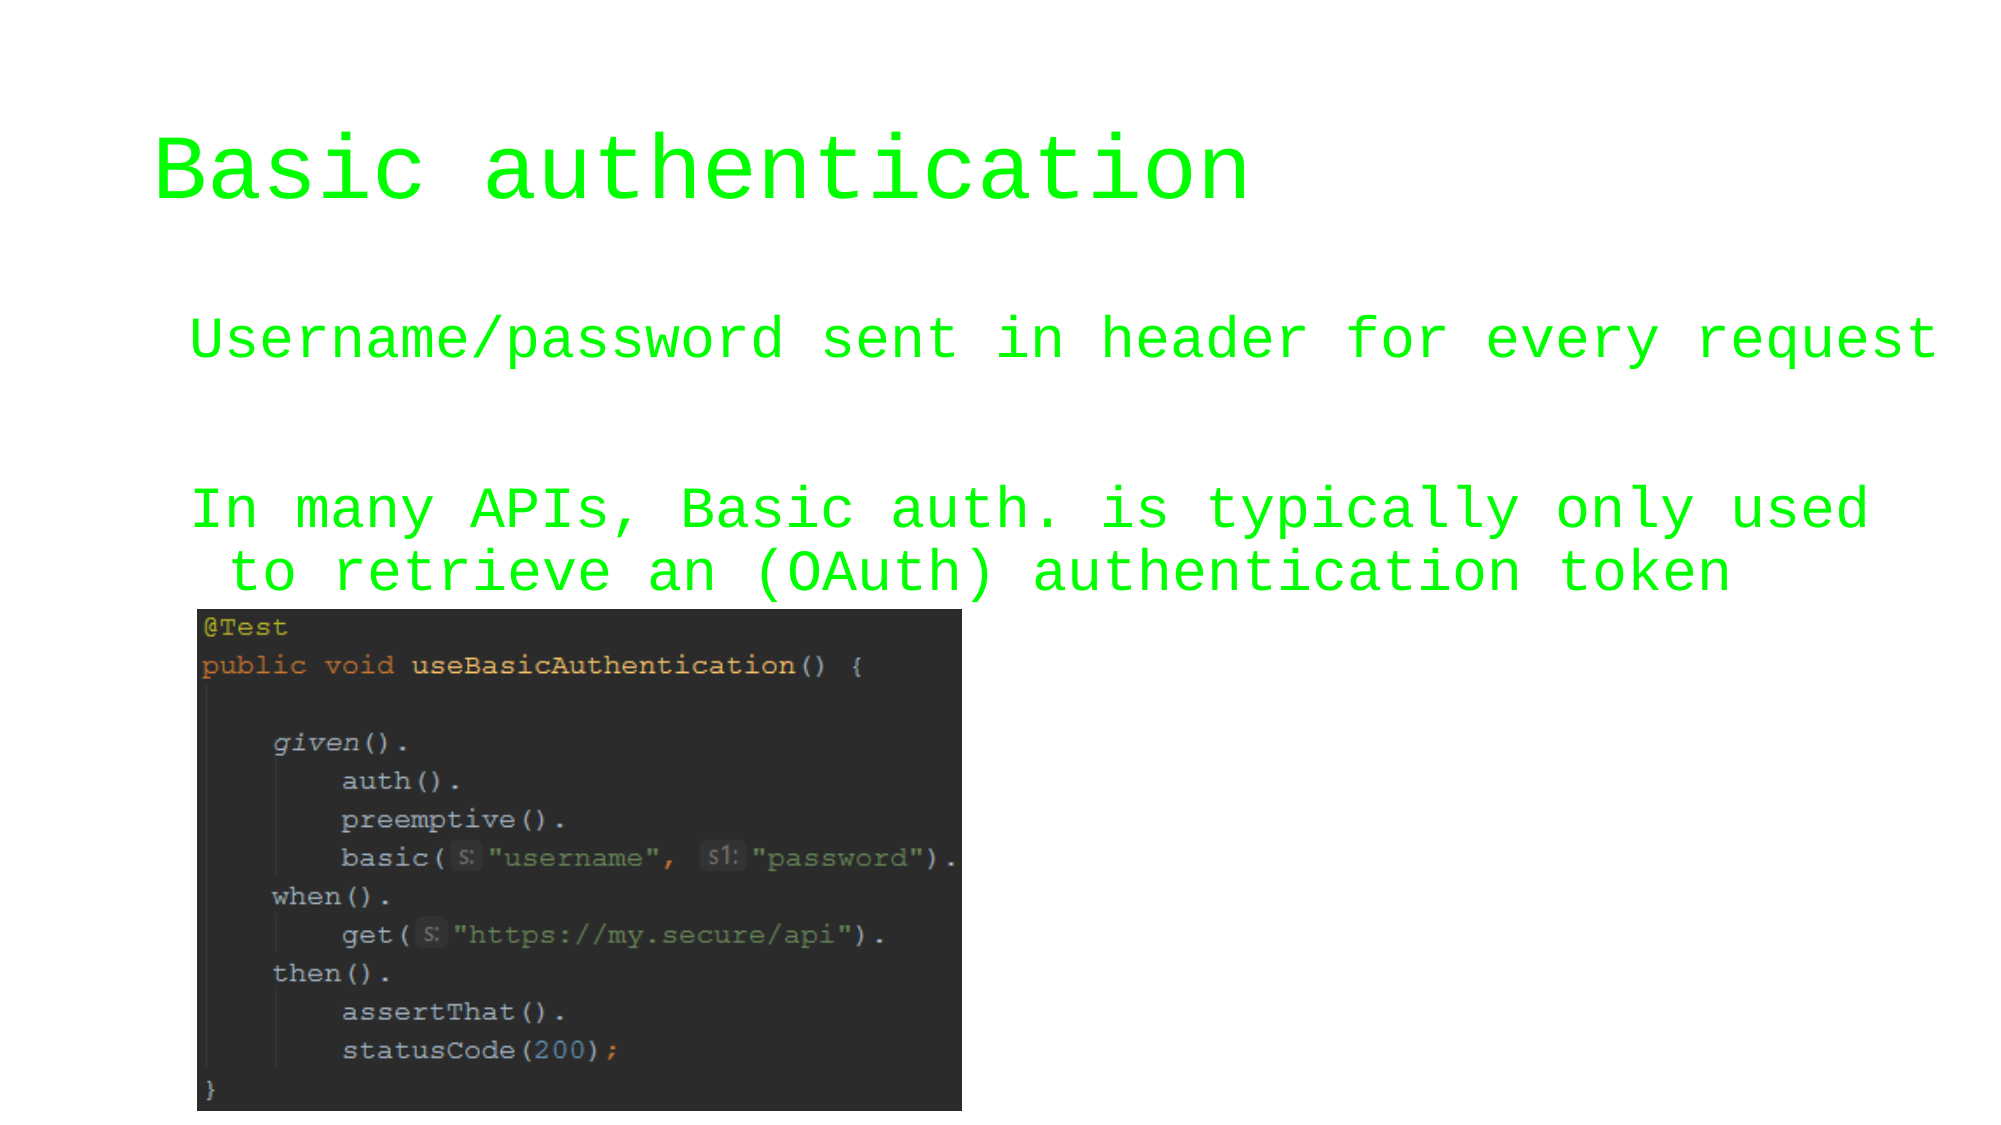

# Basic authentication
Username/password sent in header for every request
In many APIs, Basic auth. is typically only used to retrieve an (OAuth) authentication token